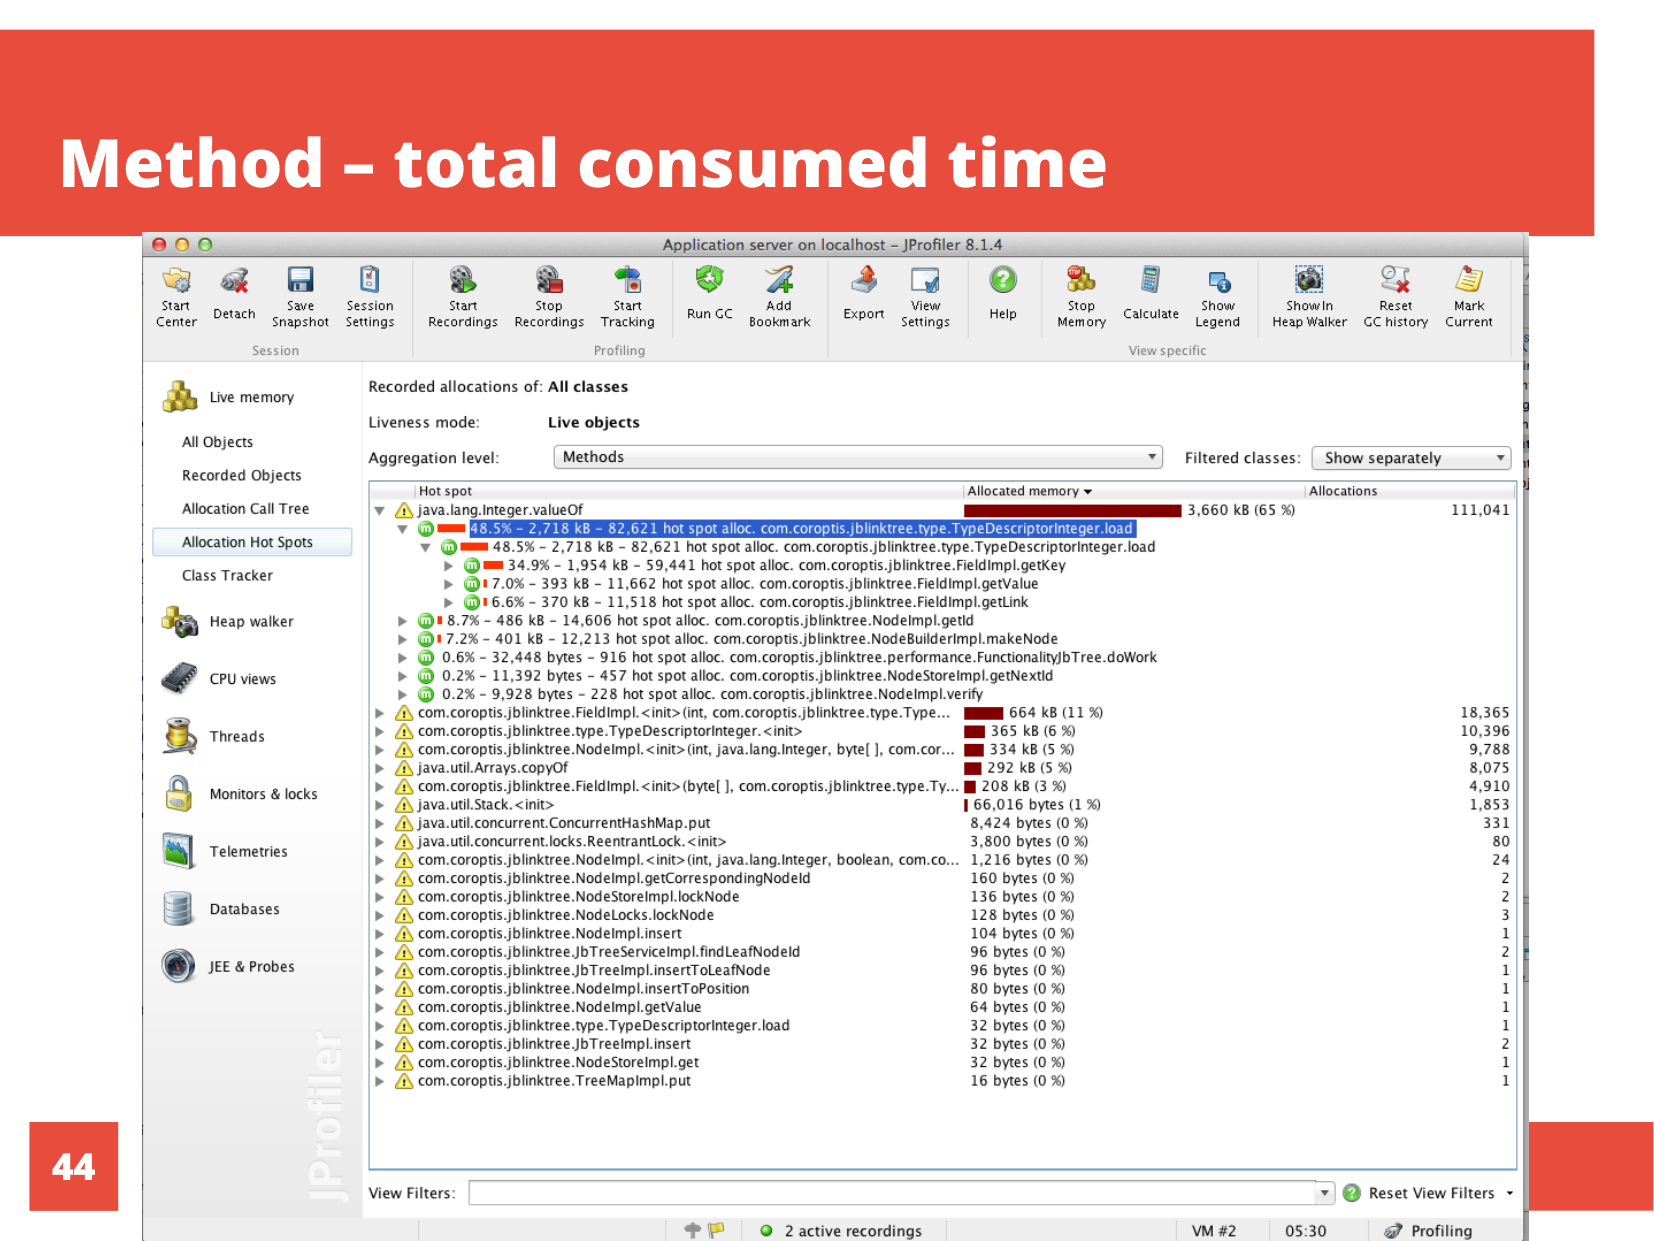

# Method – total consumed time
44